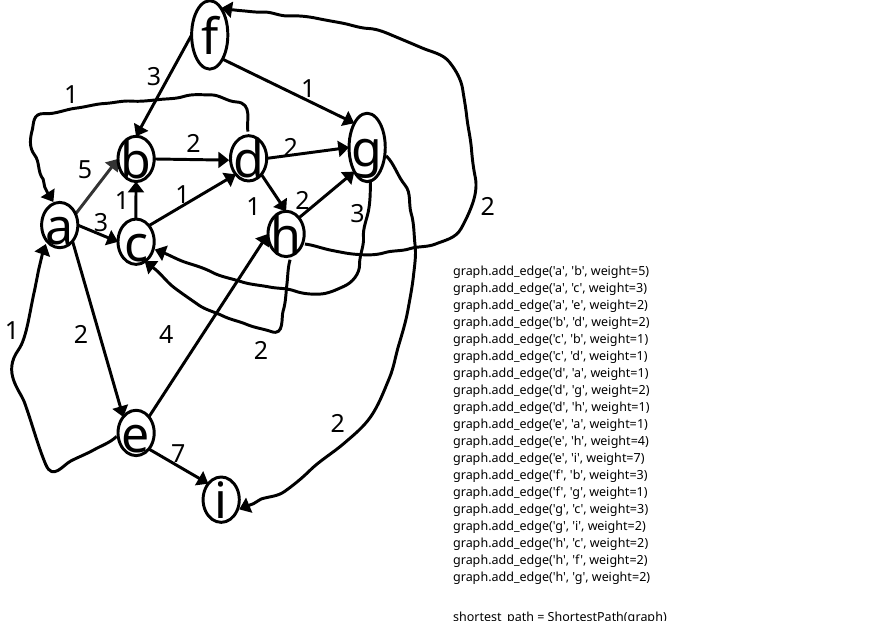

f
3
1
1
g
2
2
d
b
5
1
1
2
1
2
3
3
a
h
c
graph.add_edge('a', 'b', weight=5)
graph.add_edge('a', 'c', weight=3)
graph.add_edge('a', 'e', weight=2)
graph.add_edge('b', 'd', weight=2)
graph.add_edge('c', 'b', weight=1)
graph.add_edge('c', 'd', weight=1)
graph.add_edge('d', 'a', weight=1)
graph.add_edge('d', 'g', weight=2)
graph.add_edge('d', 'h', weight=1)
graph.add_edge('e', 'a', weight=1)
graph.add_edge('e', 'h', weight=4)
graph.add_edge('e', 'i', weight=7)
graph.add_edge('f', 'b', weight=3)
graph.add_edge('f', 'g', weight=1)
graph.add_edge('g', 'c', weight=3)
graph.add_edge('g', 'i', weight=2)
graph.add_edge('h', 'c', weight=2)
graph.add_edge('h', 'f', weight=2)
graph.add_edge('h', 'g', weight=2)
shortest_path = ShortestPath(graph)
result = shortest_path.find_shortest_path('a', 'I') should be 8
self.assertEqual(result, ['a', 'c', 'd', 'g', 'i'])
1
2
4
2
2
e
7
i
1